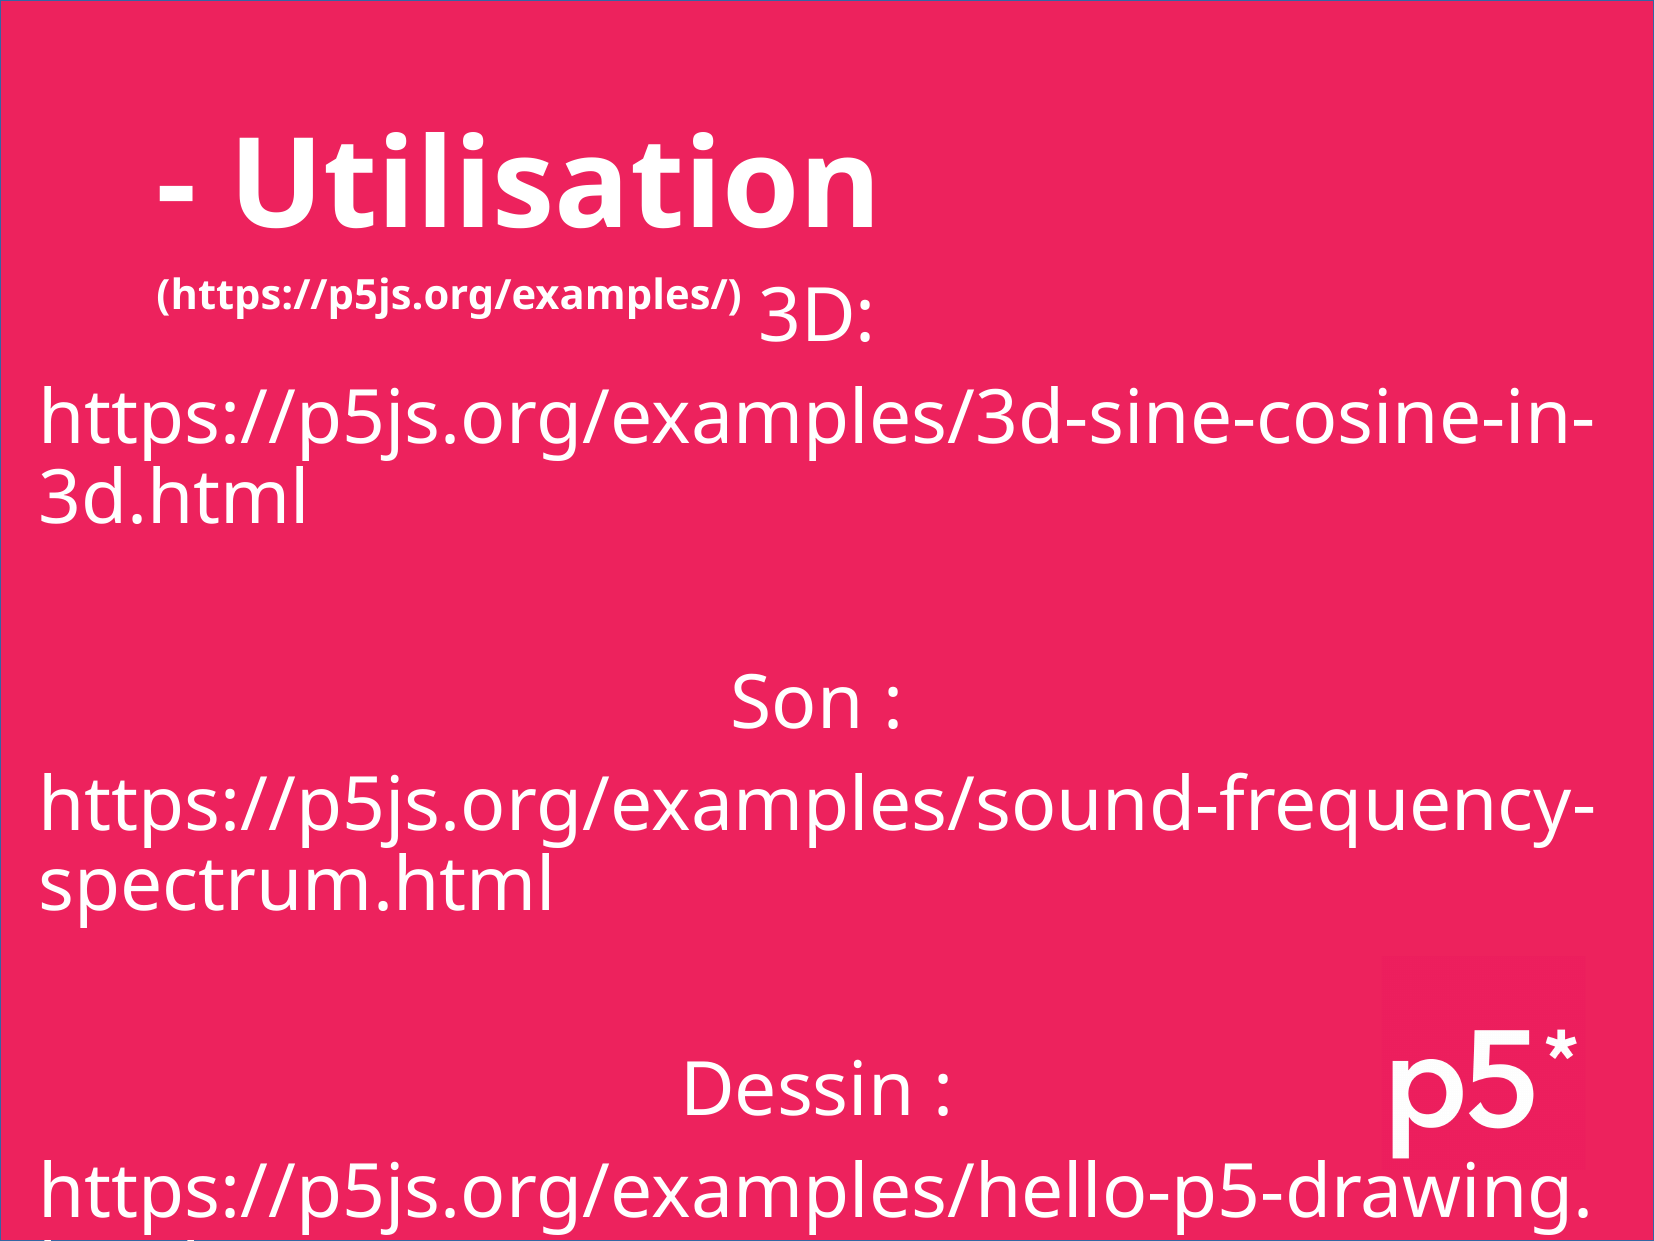

#
- Utilisation (https://p5js.org/examples/)
3D: https://p5js.org/examples/3d-sine-cosine-in-3d.html
Son : https://p5js.org/examples/sound-frequency-spectrum.html
Dessin :
https://p5js.org/examples/hello-p5-drawing.html